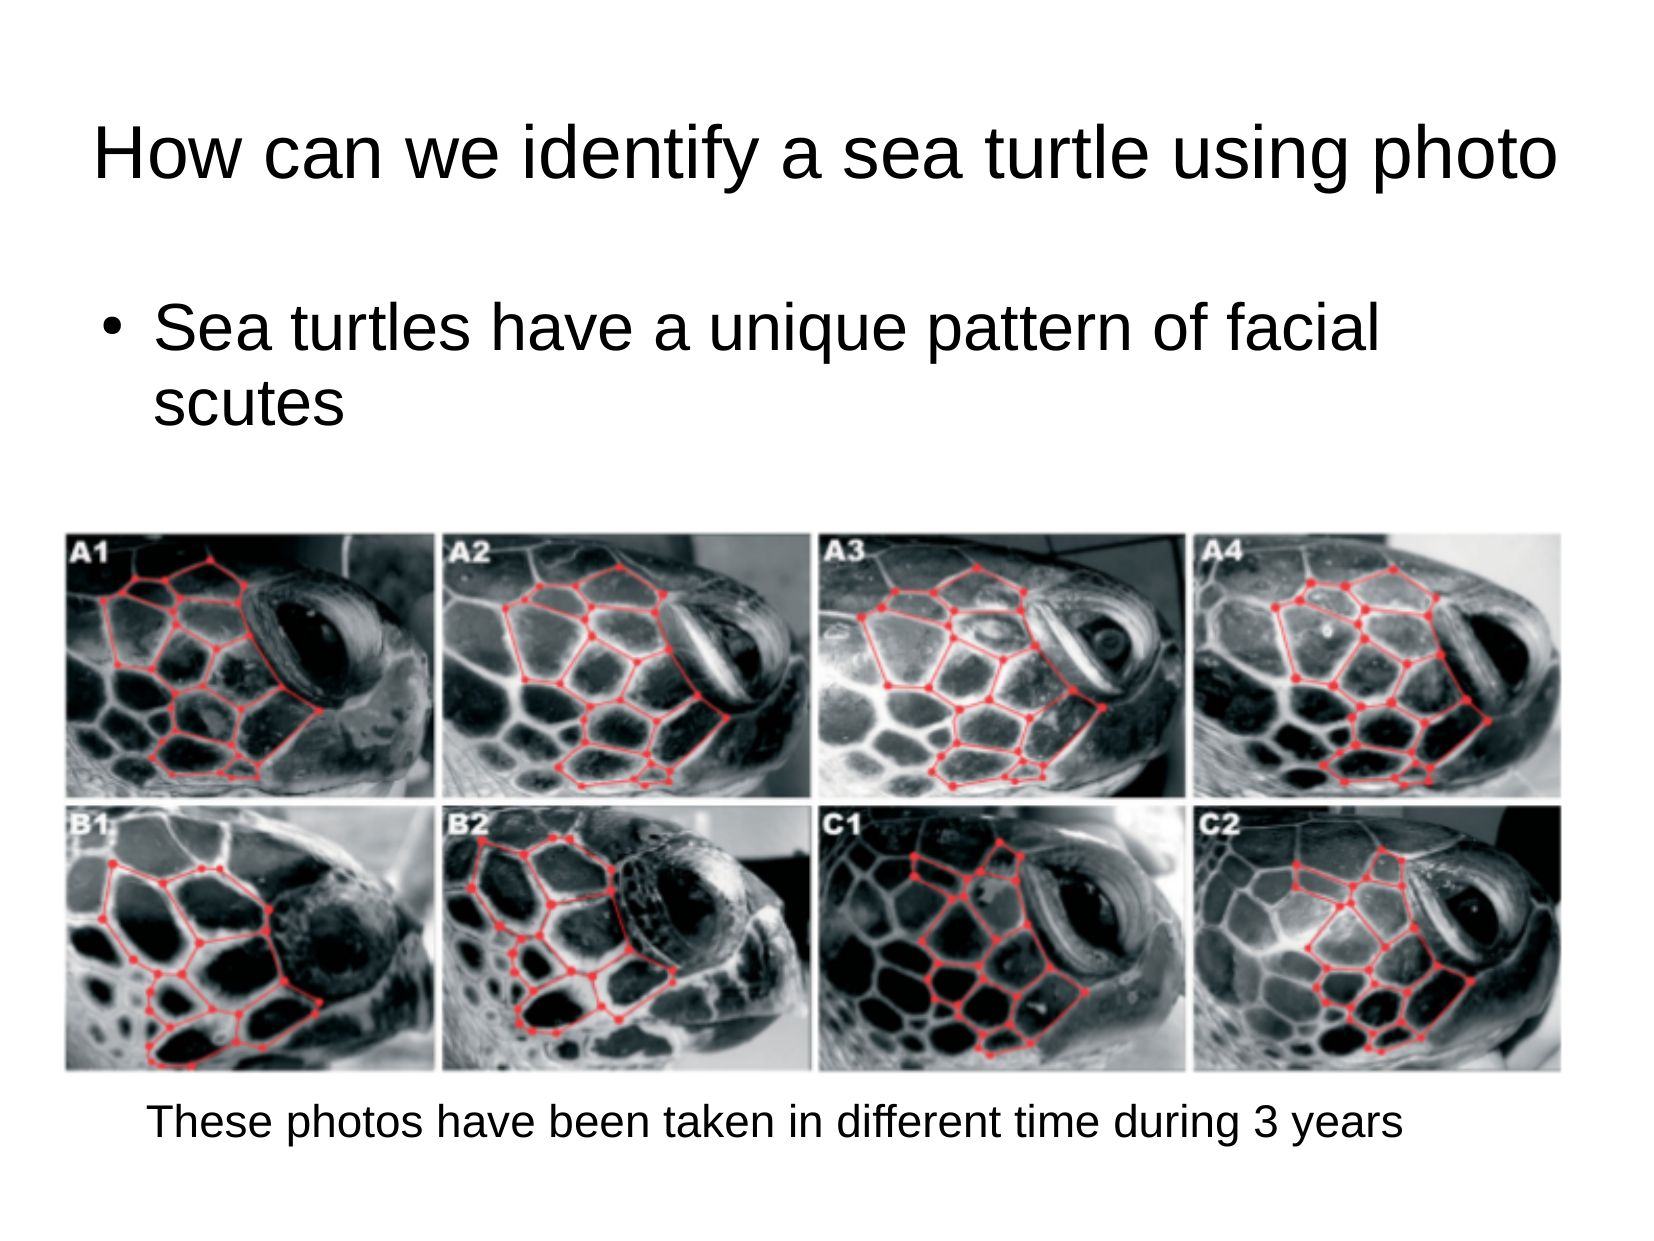

# How can we identify a sea turtle using photo
Sea turtles have a unique pattern of facial scutes
These photos have been taken in different time during 3 years